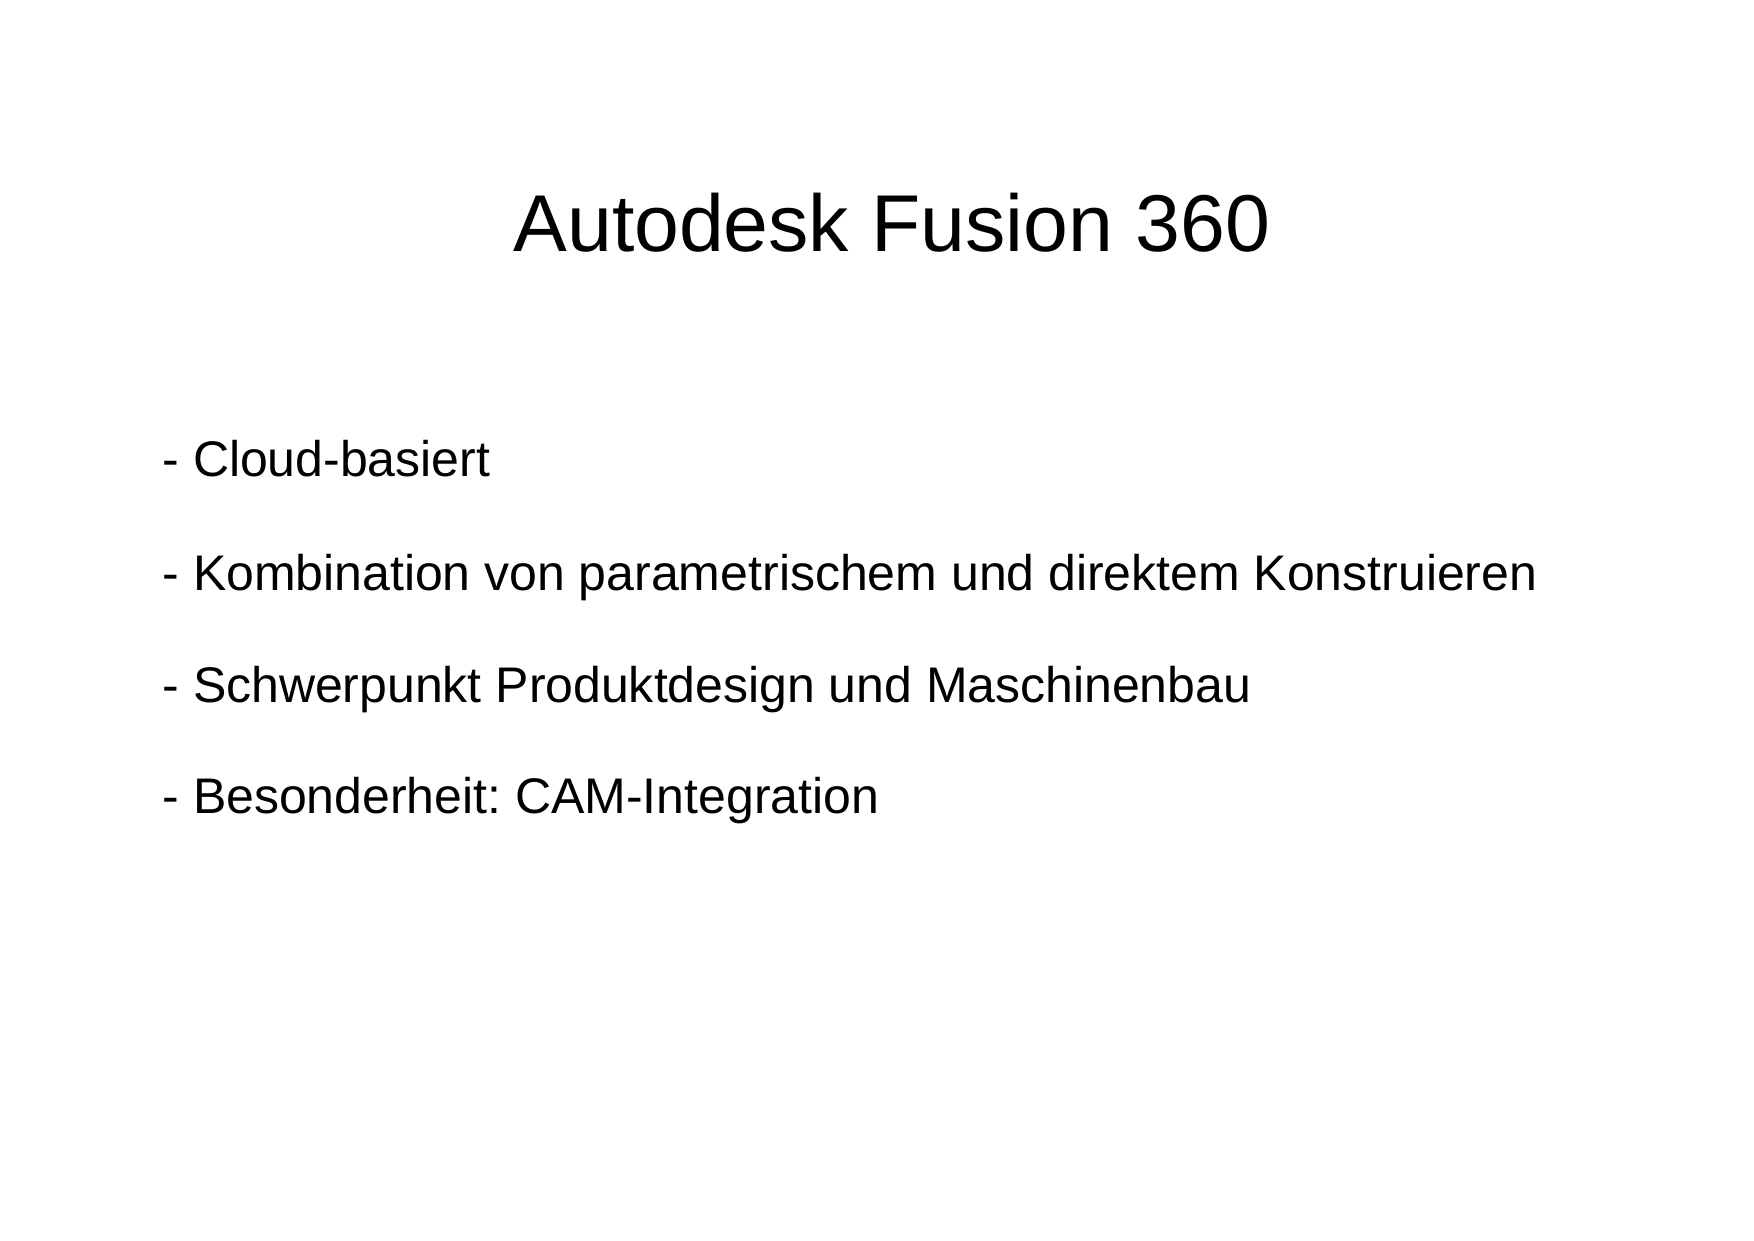

# Autodesk Fusion 360
	- Cloud-basiert
	- Kombination von parametrischem und direktem Konstruieren
	- Schwerpunkt Produktdesign und Maschinenbau
	- Besonderheit: CAM-Integration